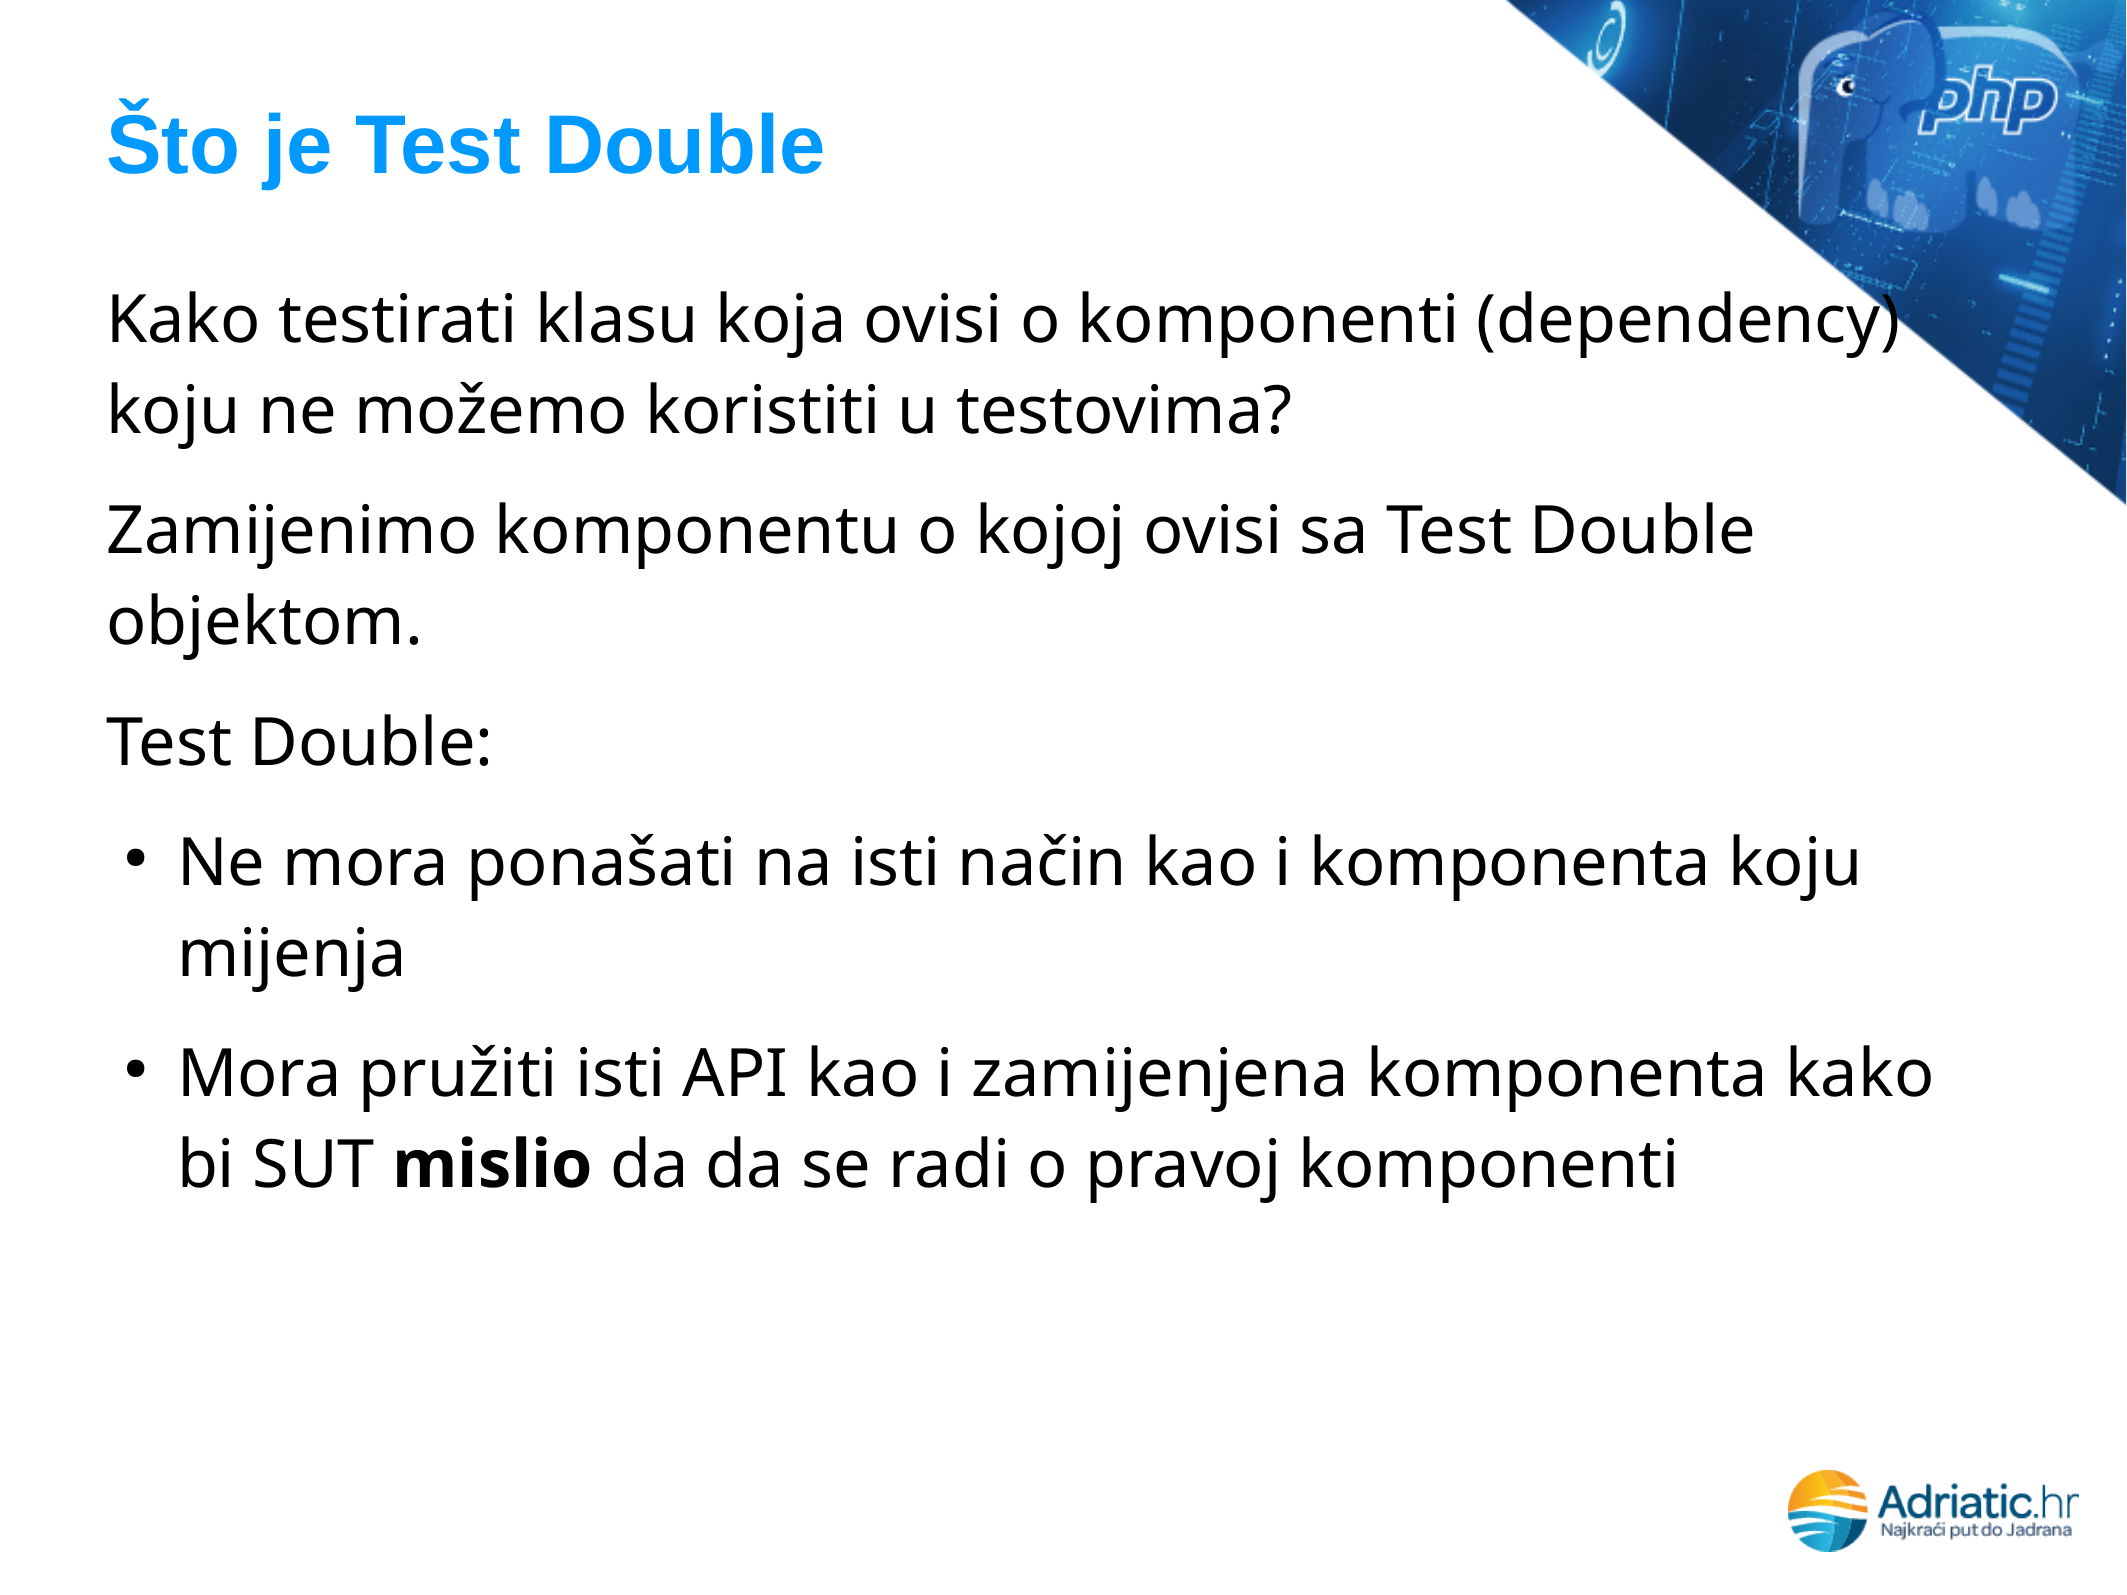

# Što je Test Double
Kako testirati klasu koja ovisi o komponenti (dependency) koju ne možemo koristiti u testovima?
Zamijenimo komponentu o kojoj ovisi sa Test Double objektom.
Test Double:
Ne mora ponašati na isti način kao i komponenta koju mijenja
Mora pružiti isti API kao i zamijenjena komponenta kako bi SUT mislio da da se radi o pravoj komponenti